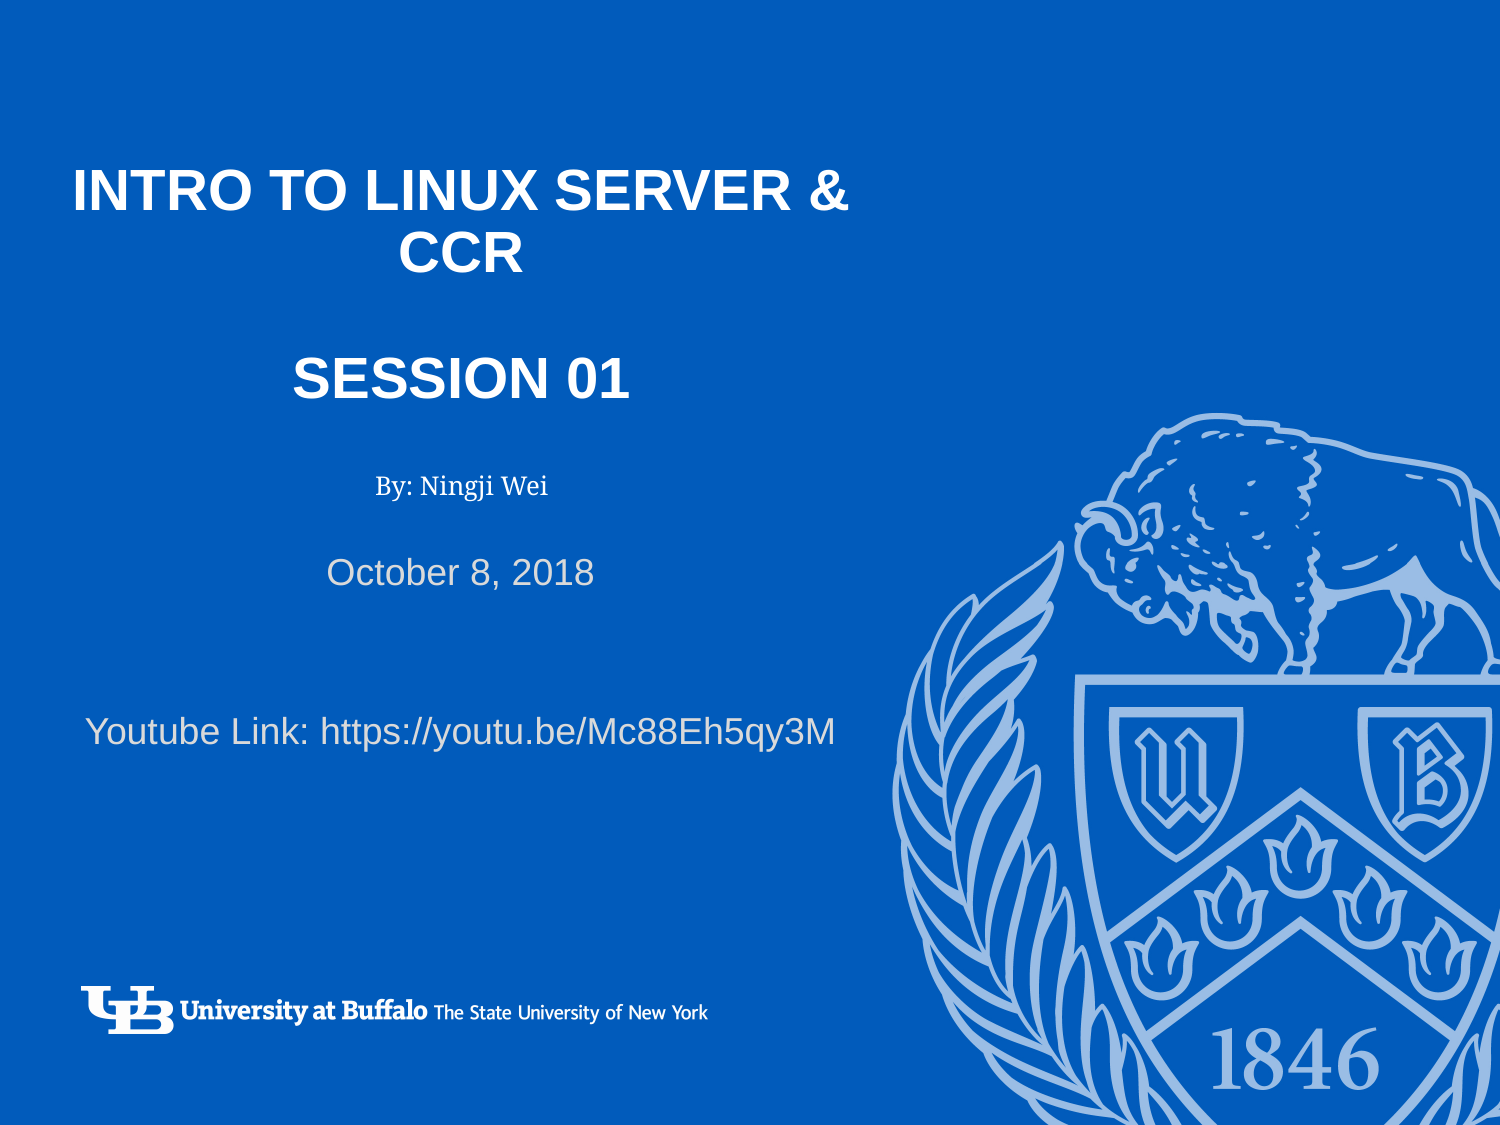

# Intro to Linux Server & CCR Session 01 By: Ningji Wei
October 8, 2018
Youtube Link: https://youtu.be/Mc88Eh5qy3M